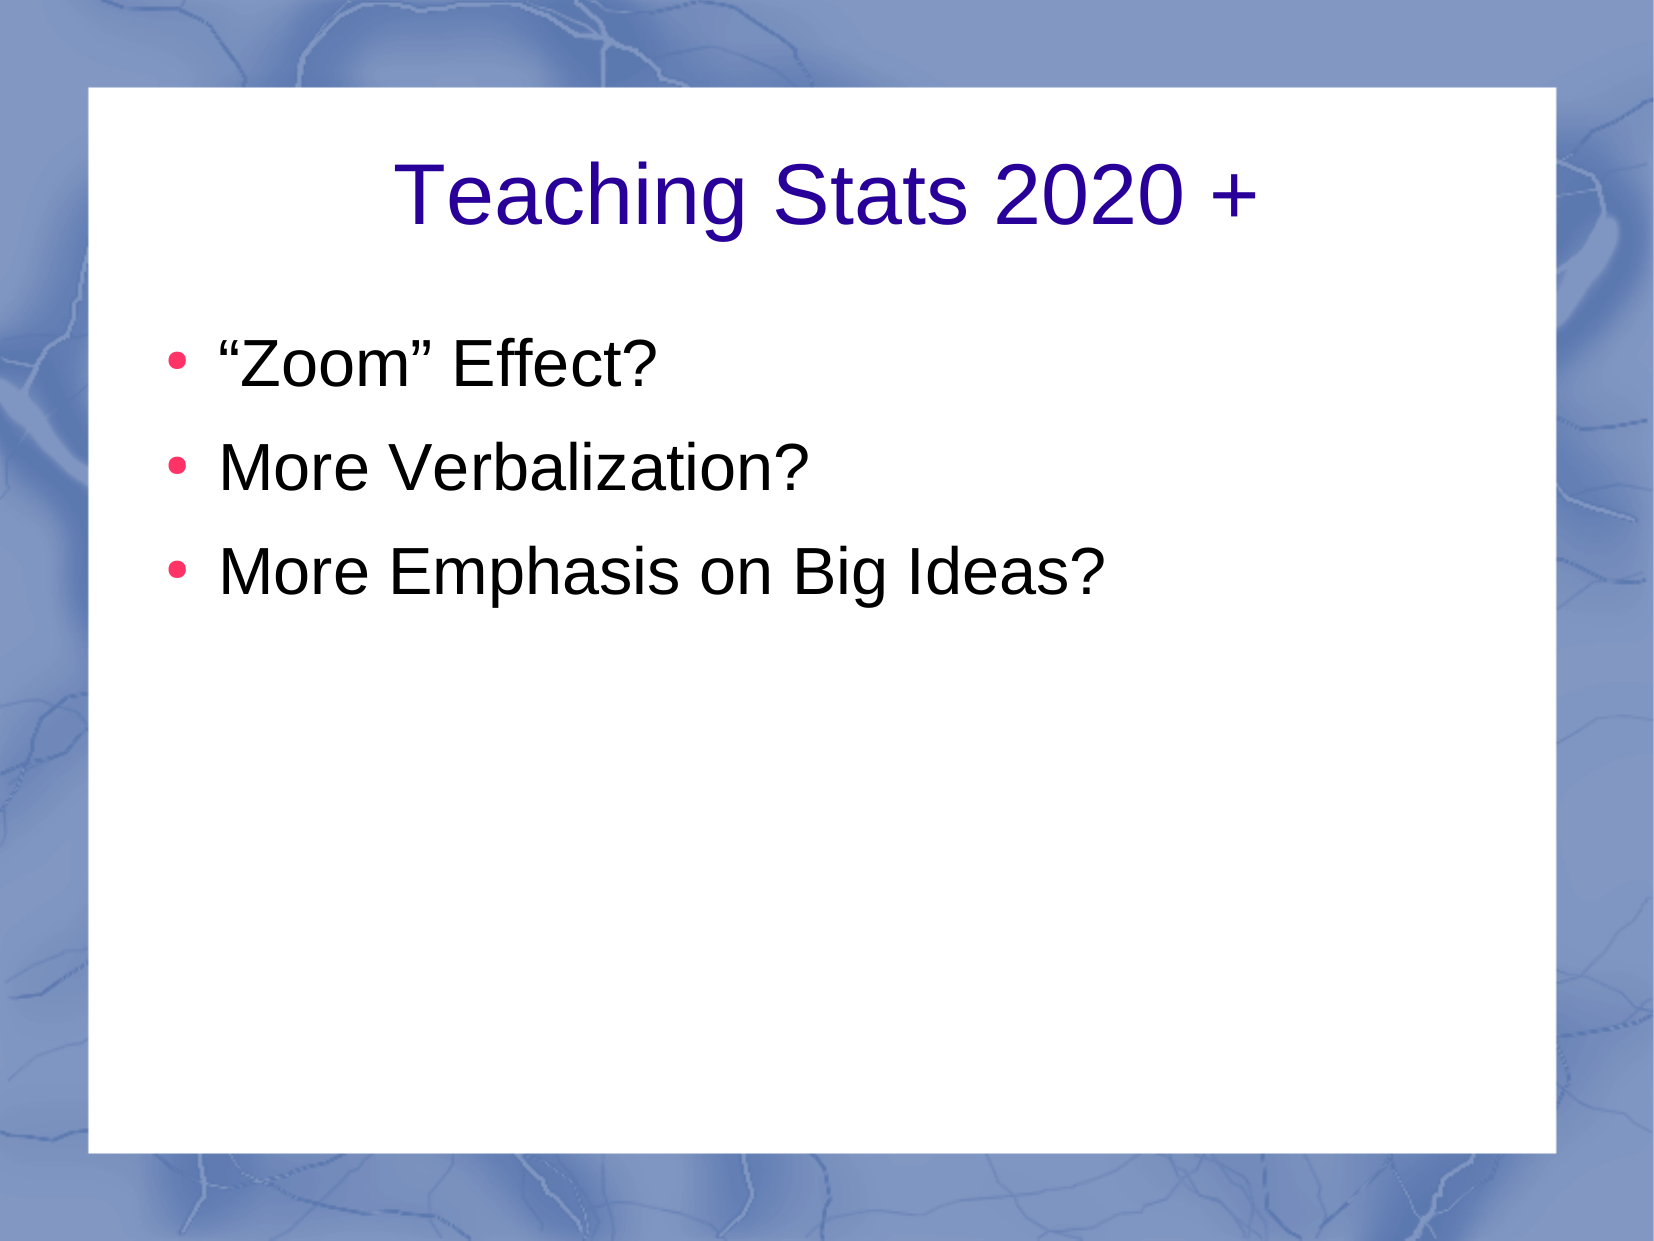

# Teaching Stats 2020 +
“Zoom” Effect?
More Verbalization?
More Emphasis on Big Ideas?